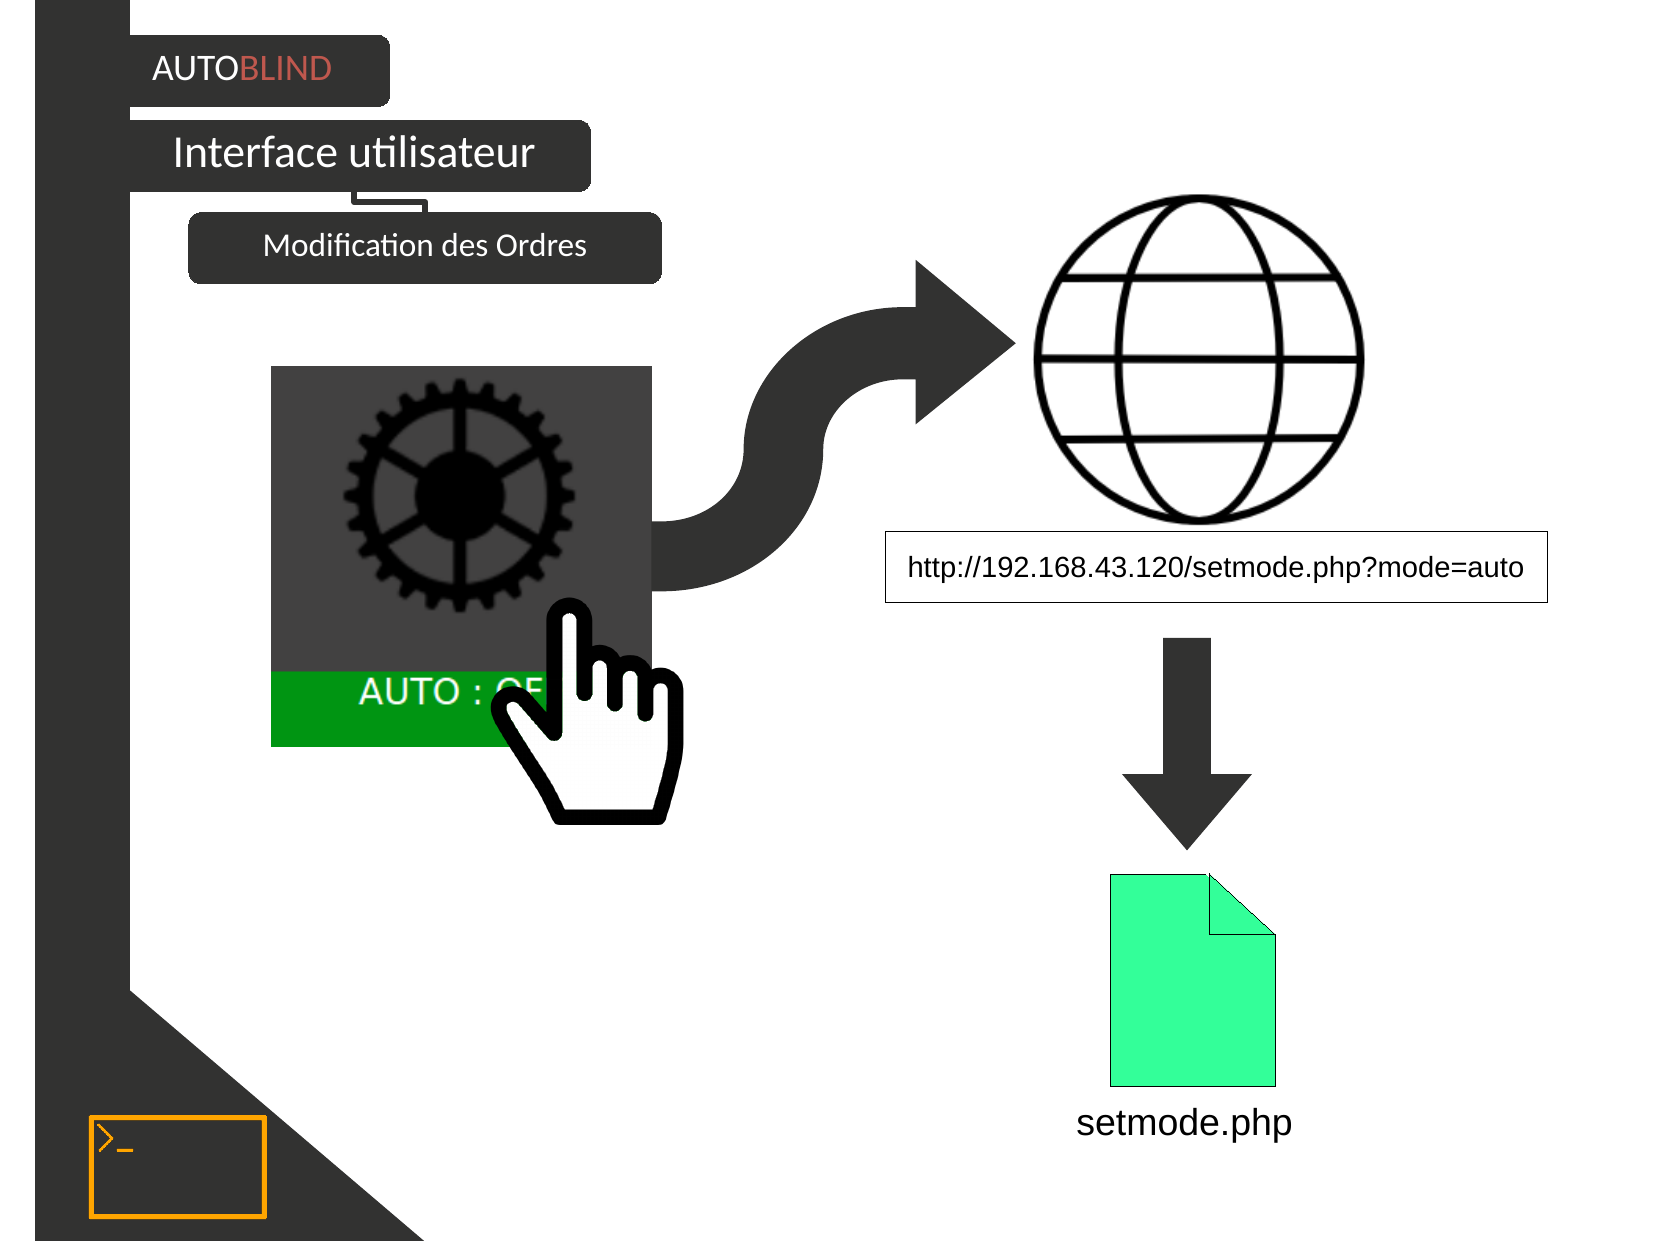

AUTOBLIND
Ordres
Interface utilisateur
Modification des Ordres
http://192.168.43.120/setmode.php?mode=auto
 setmode.php